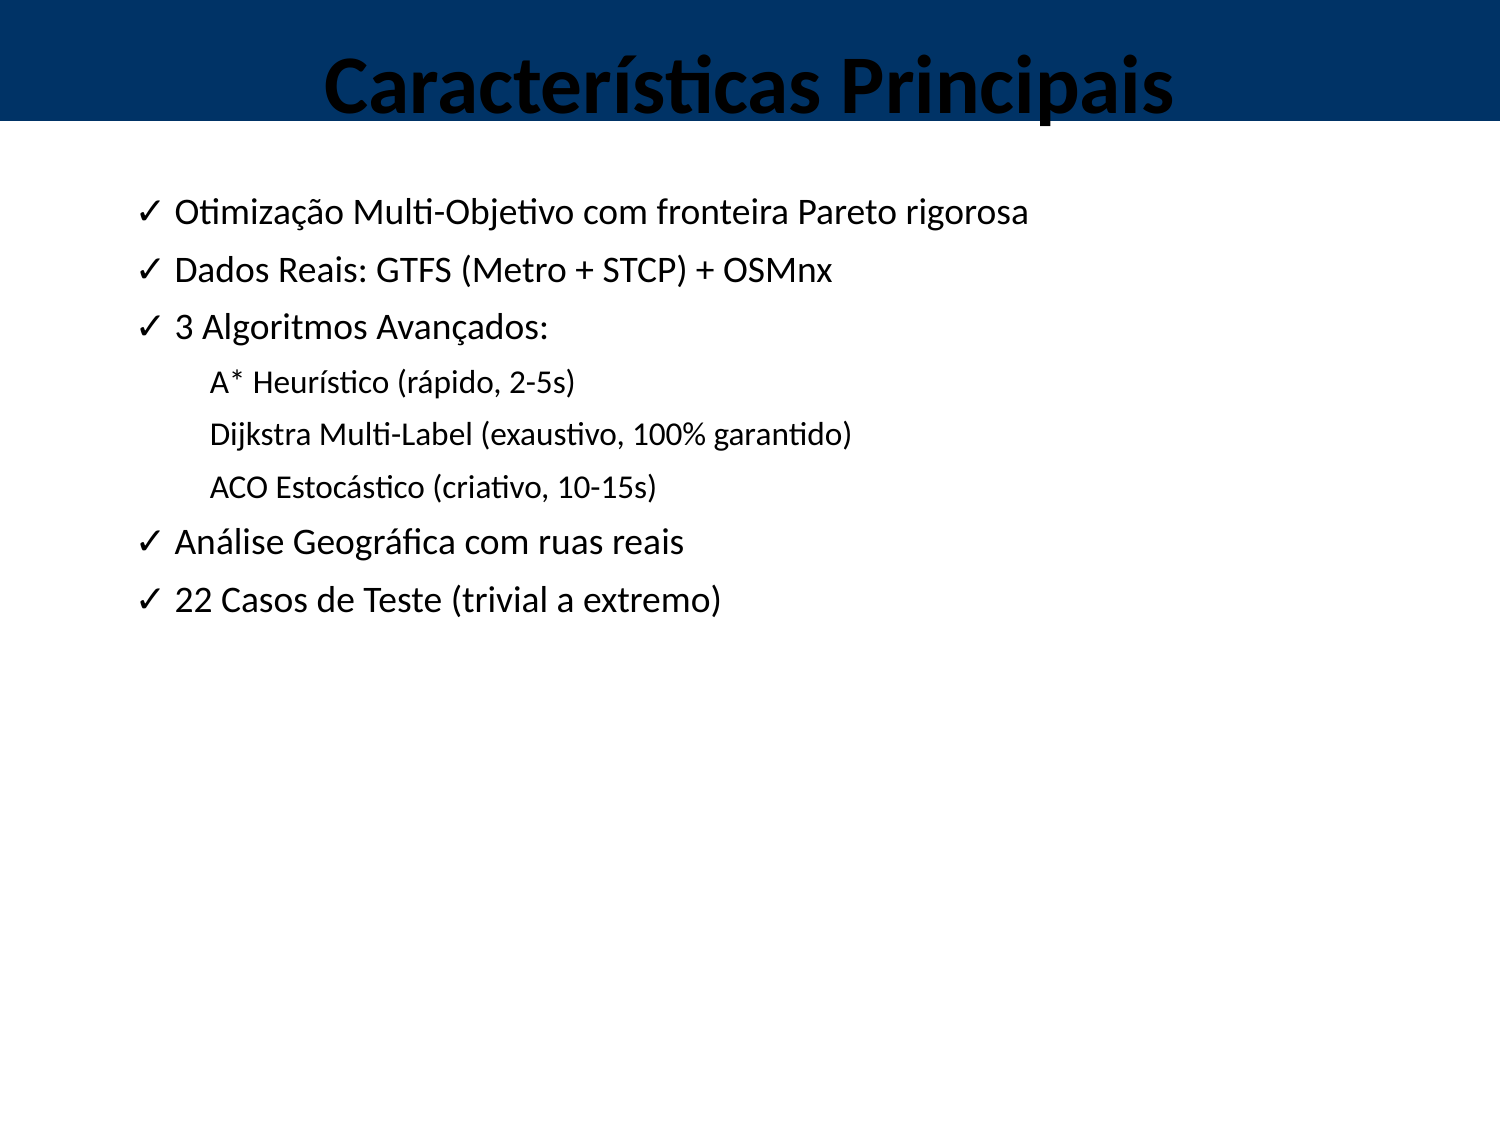

Características Principais
✓ Otimização Multi-Objetivo com fronteira Pareto rigorosa
✓ Dados Reais: GTFS (Metro + STCP) + OSMnx
✓ 3 Algoritmos Avançados:
A* Heurístico (rápido, 2-5s)
Dijkstra Multi-Label (exaustivo, 100% garantido)
ACO Estocástico (criativo, 10-15s)
✓ Análise Geográfica com ruas reais
✓ 22 Casos de Teste (trivial a extremo)